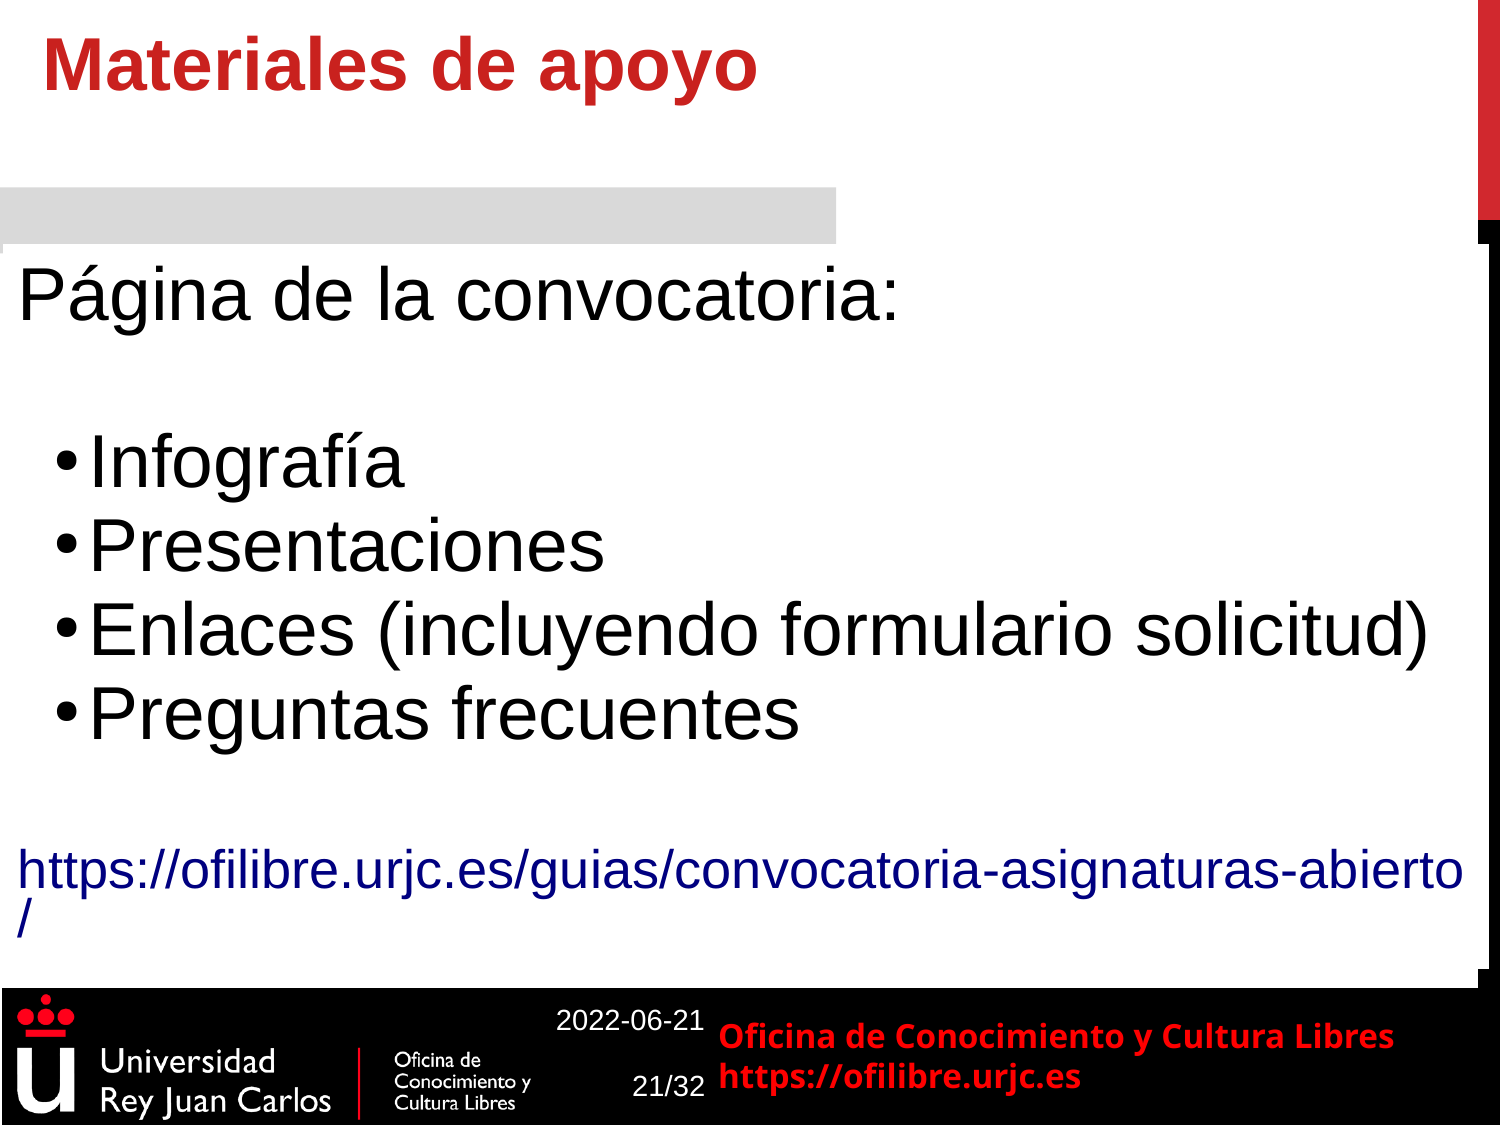

#
Materiales de apoyo
Página de la convocatoria:
Infografía
Presentaciones
Enlaces (incluyendo formulario solicitud)
Preguntas frecuentes
https://ofilibre.urjc.es/guias/convocatoria-asignaturas-abierto/